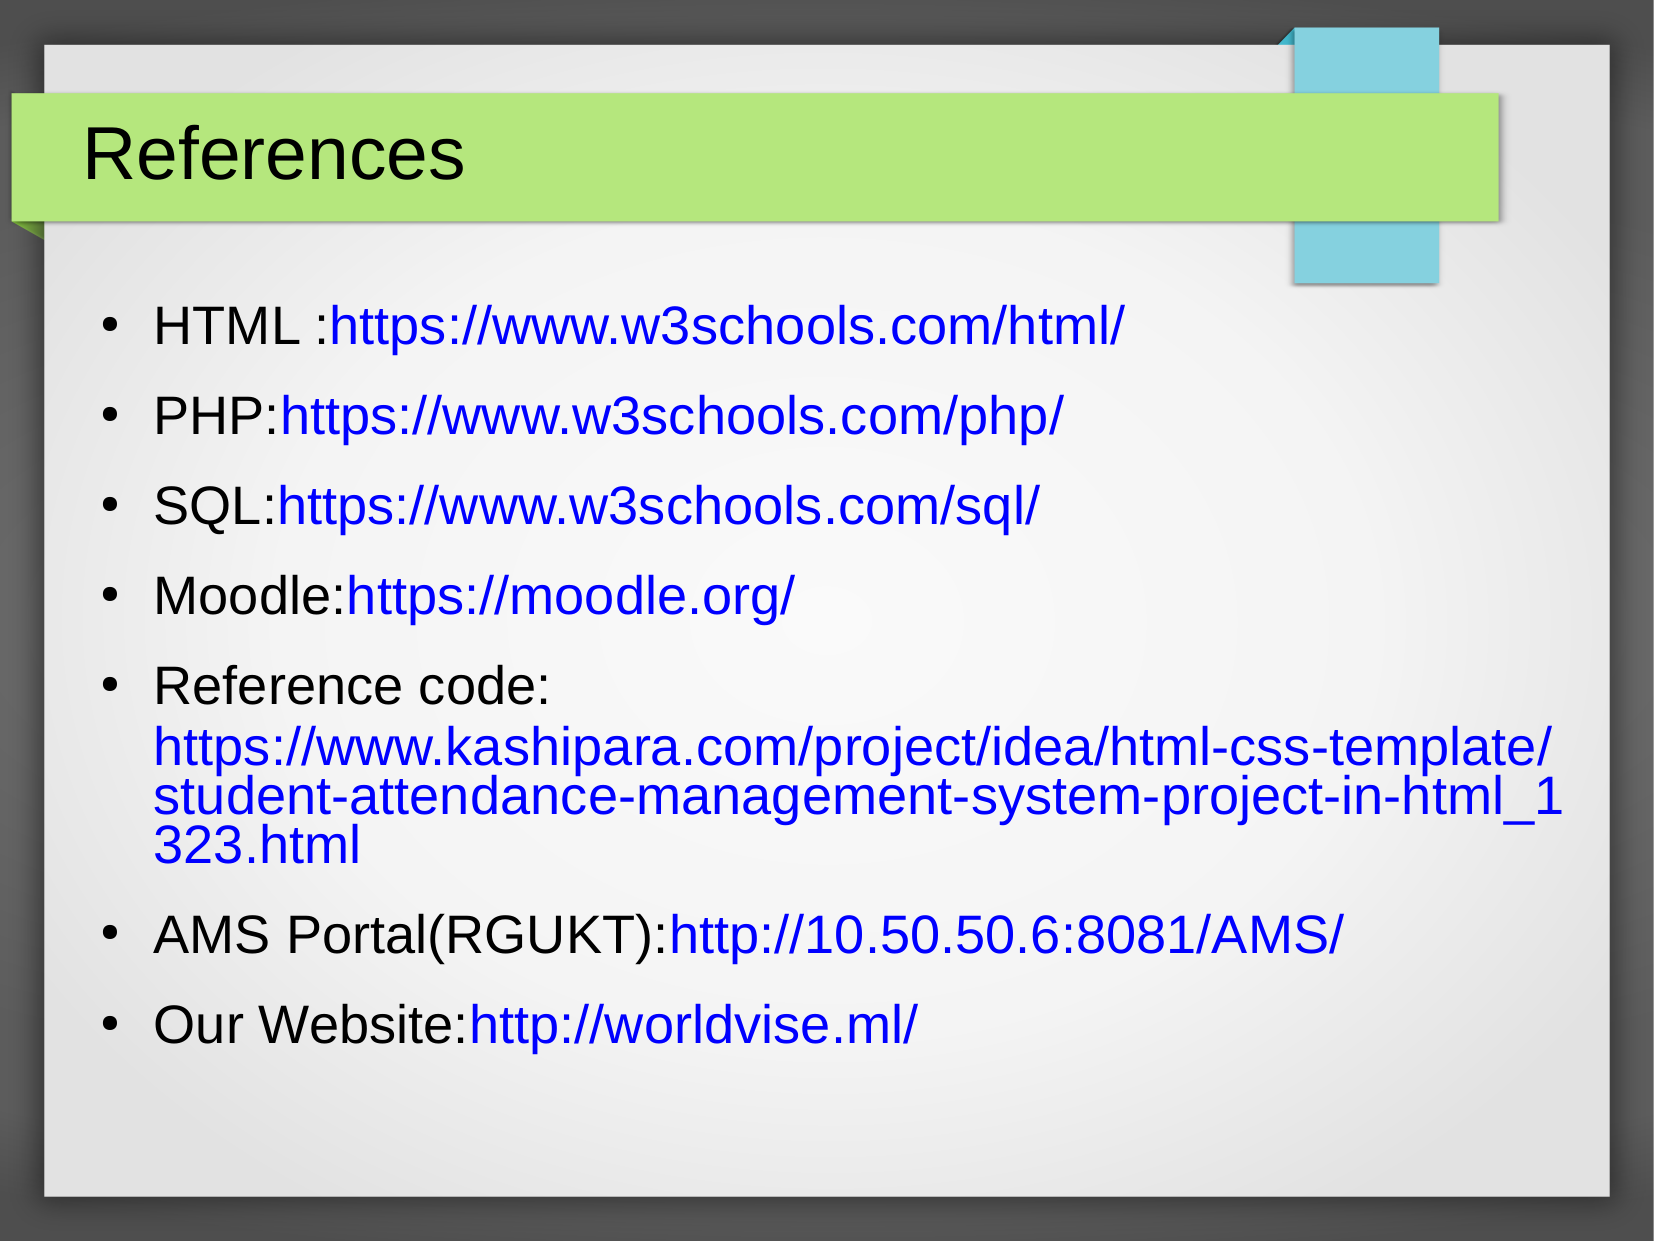

# References
HTML :https://www.w3schools.com/html/
PHP:https://www.w3schools.com/php/
SQL:https://www.w3schools.com/sql/
Moodle:https://moodle.org/
Reference code:https://www.kashipara.com/project/idea/html-css-template/student-attendance-management-system-project-in-html_1323.html
AMS Portal(RGUKT):http://10.50.50.6:8081/AMS/
Our Website:http://worldvise.ml/